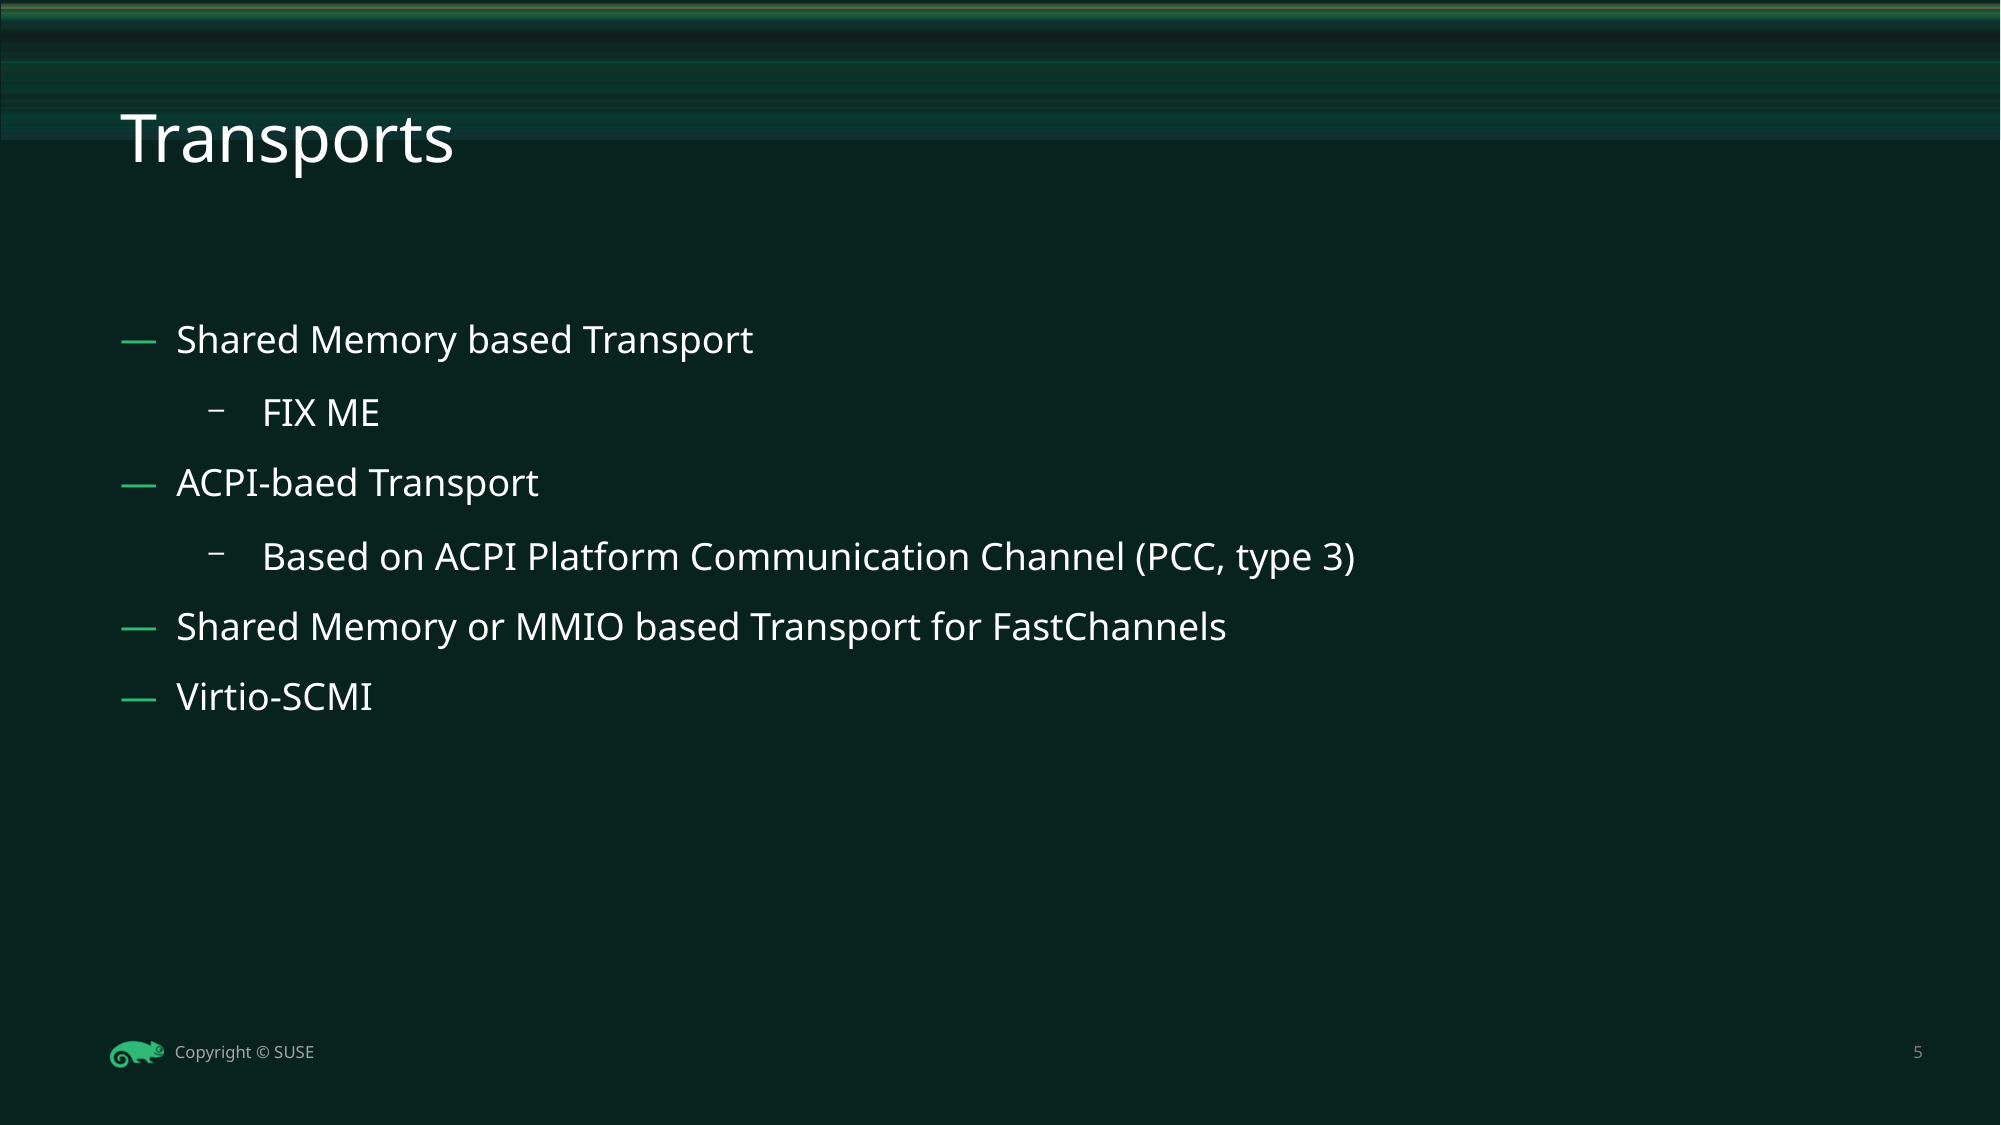

Transports
# Shared Memory based Transport
FIX ME
ACPI-baed Transport
Based on ACPI Platform Communication Channel (PCC, type 3)
Shared Memory or MMIO based Transport for FastChannels
Virtio-SCMI
5